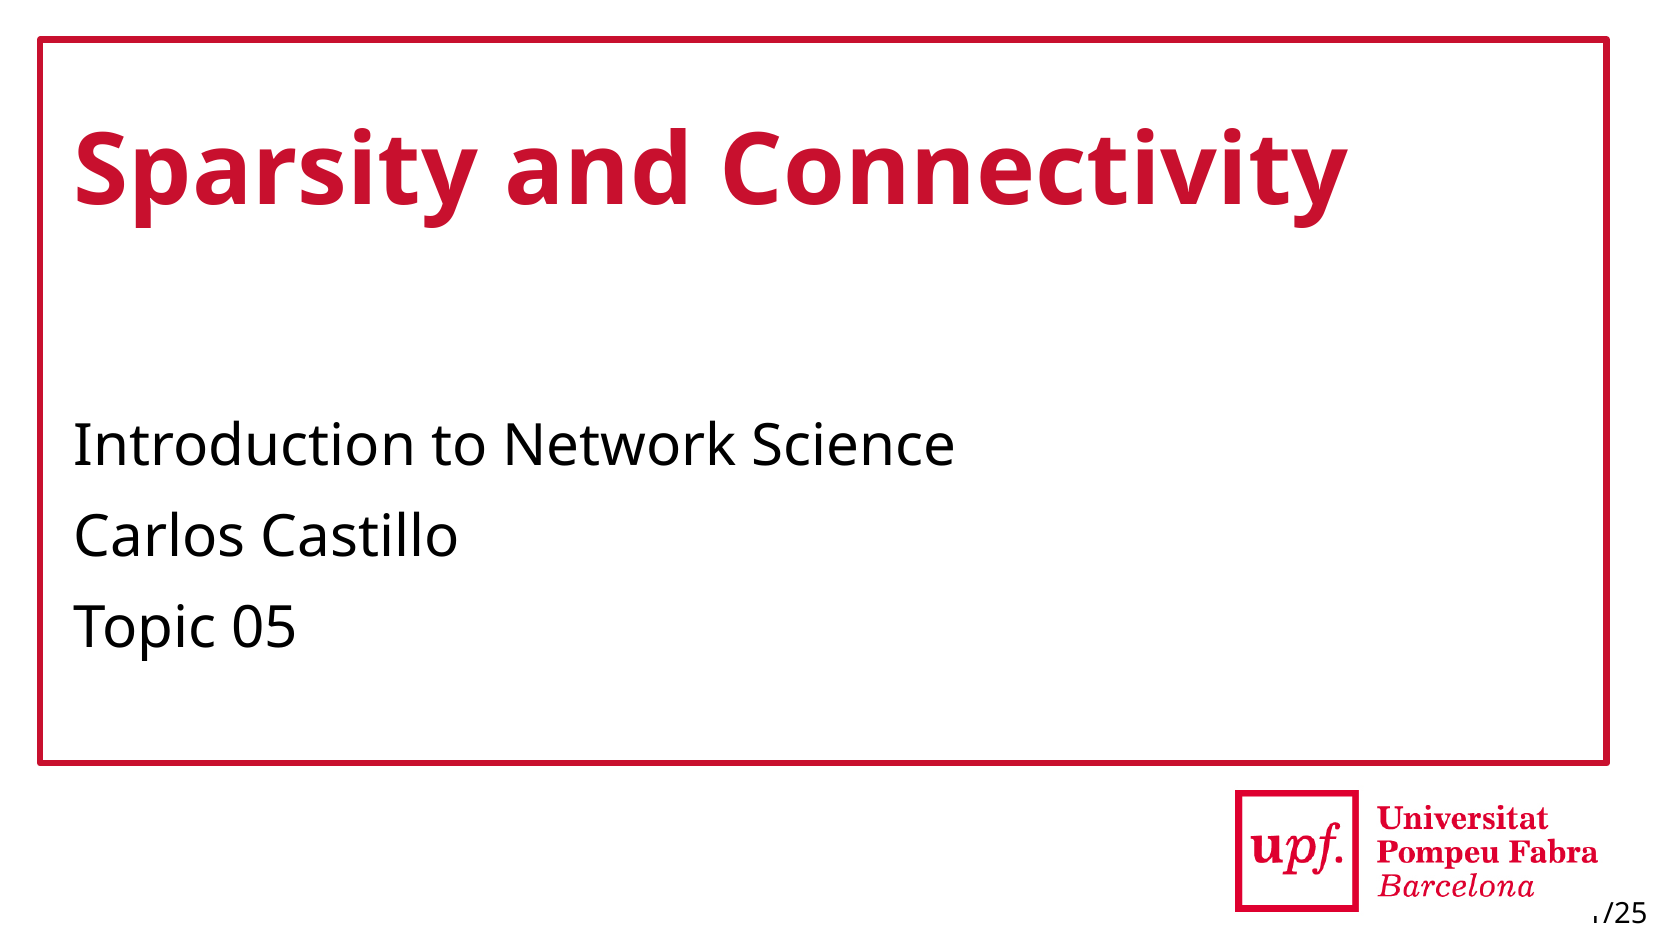

Sparsity and Connectivity
Introduction to Network Science
Carlos Castillo
Topic 05
1